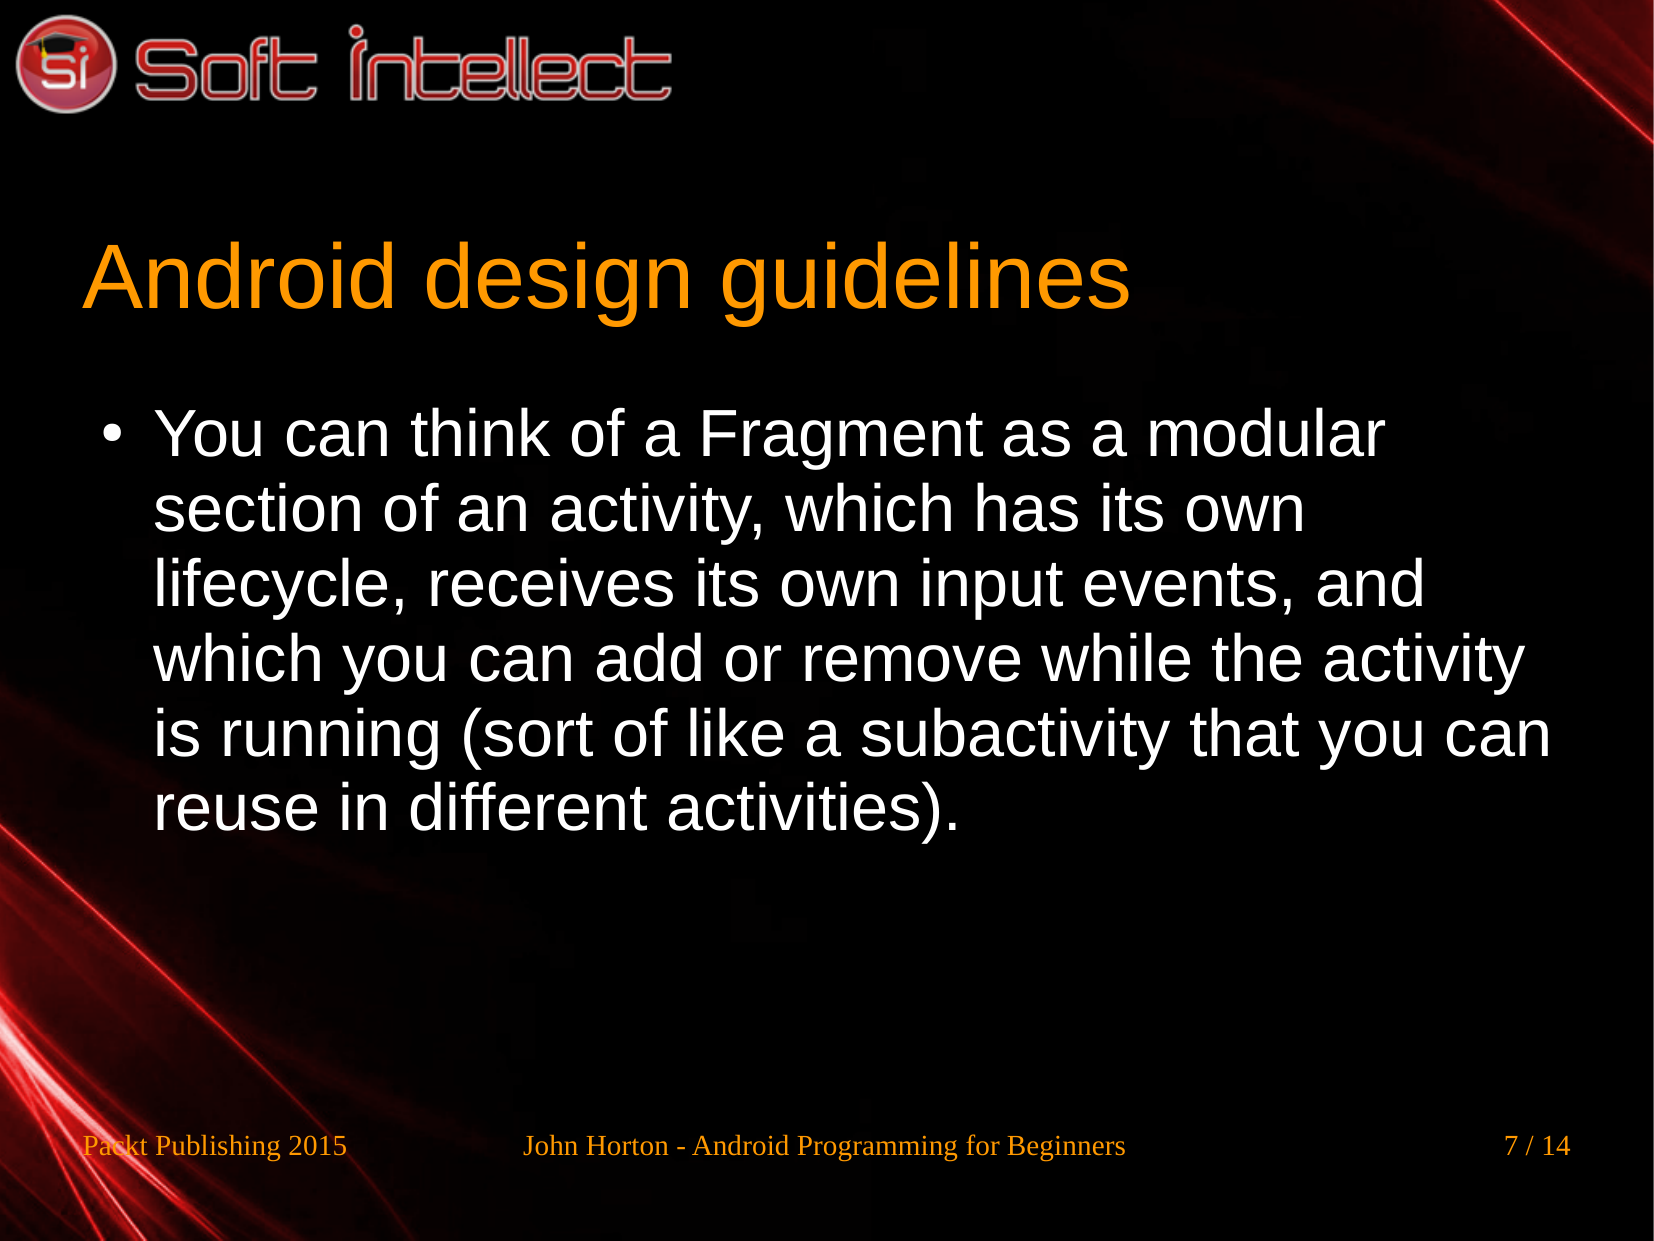

# Android design guidelines
You can think of a Fragment as a modular section of an activity, which has its own lifecycle, receives its own input events, and which you can add or remove while the activity is running (sort of like a subactivity that you can reuse in different activities).
Packt Publishing 2015
John Horton - Android Programming for Beginners
7